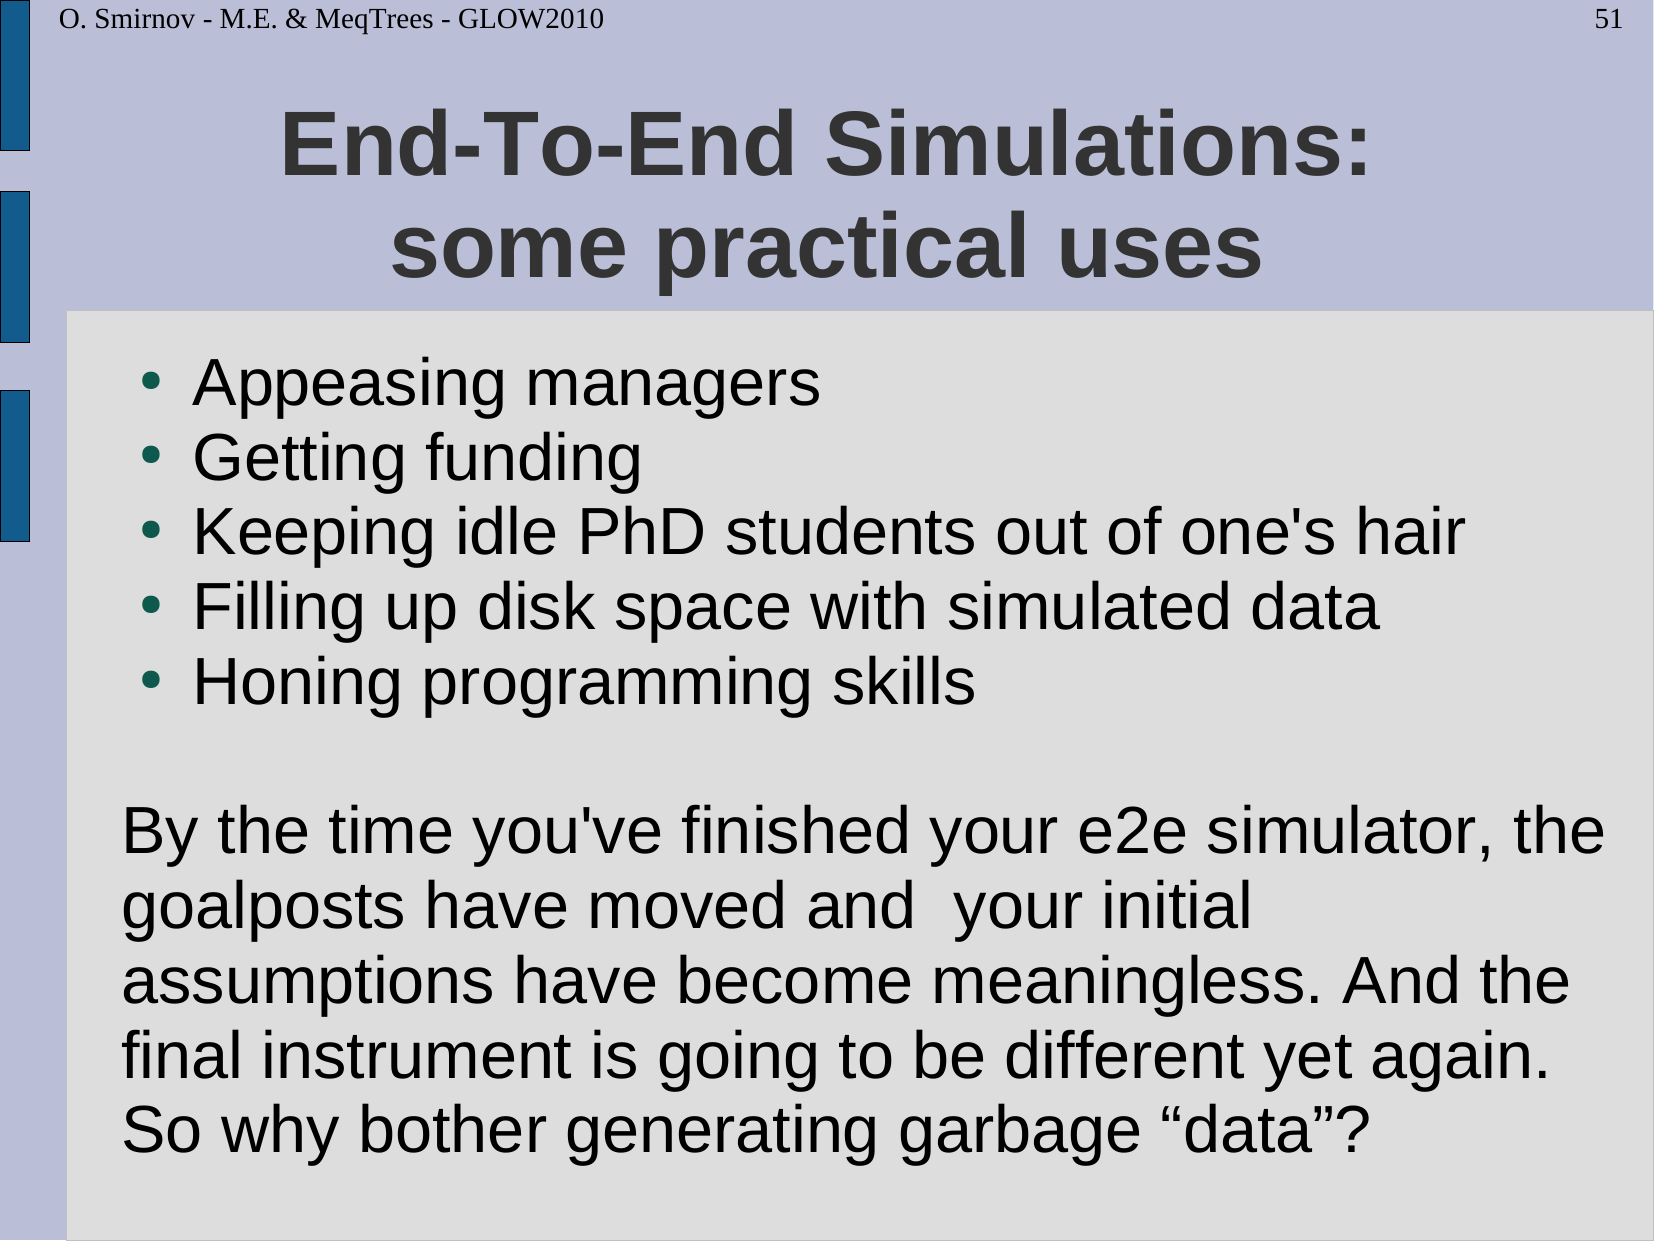

O. Smirnov - M.E. & MeqTrees - GLOW2010
51
# End-To-End Simulations: some practical uses
Appeasing managers
Getting funding
Keeping idle PhD students out of one's hair
Filling up disk space with simulated data
Honing programming skills
By the time you've finished your e2e simulator, the goalposts have moved and your initial assumptions have become meaningless. And the final instrument is going to be different yet again. So why bother generating garbage “data”?